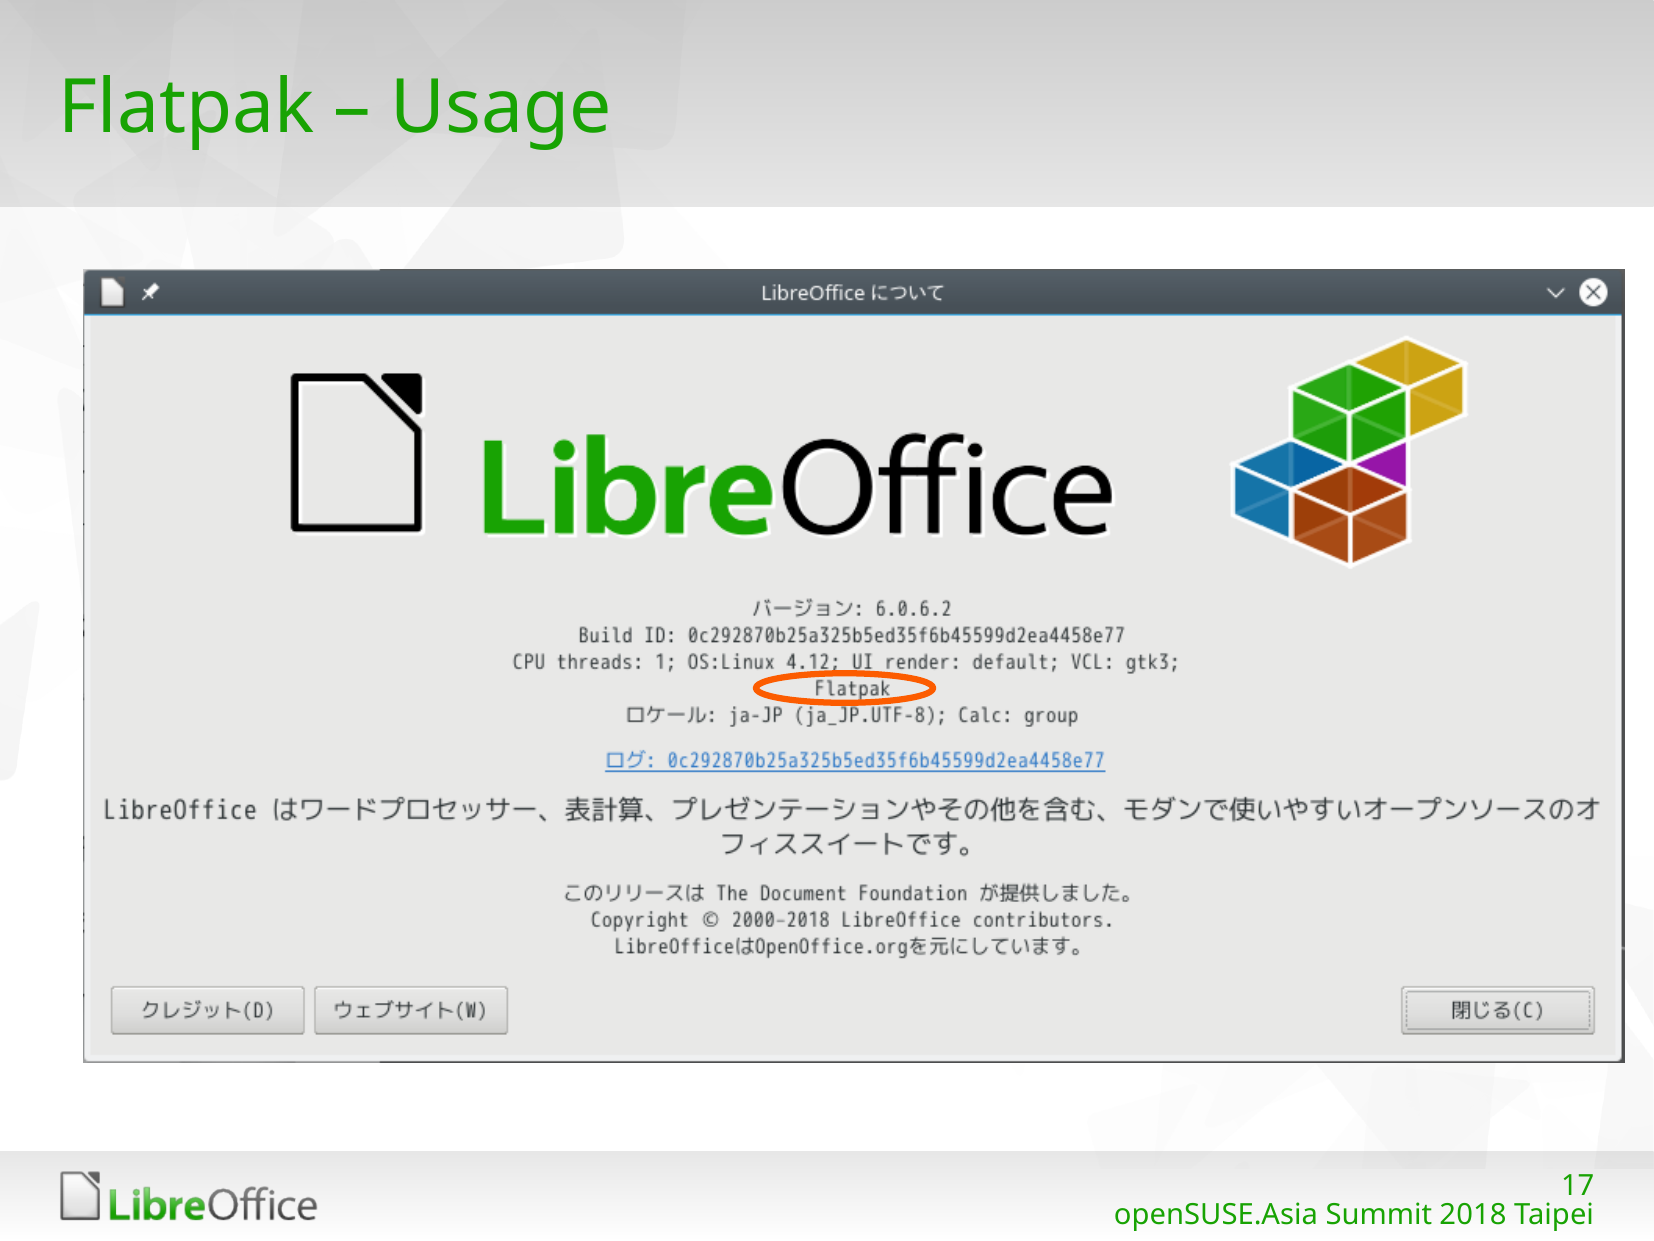

# Flatpak – Usage
17
openSUSE.Asia Summit 2018 Taipei